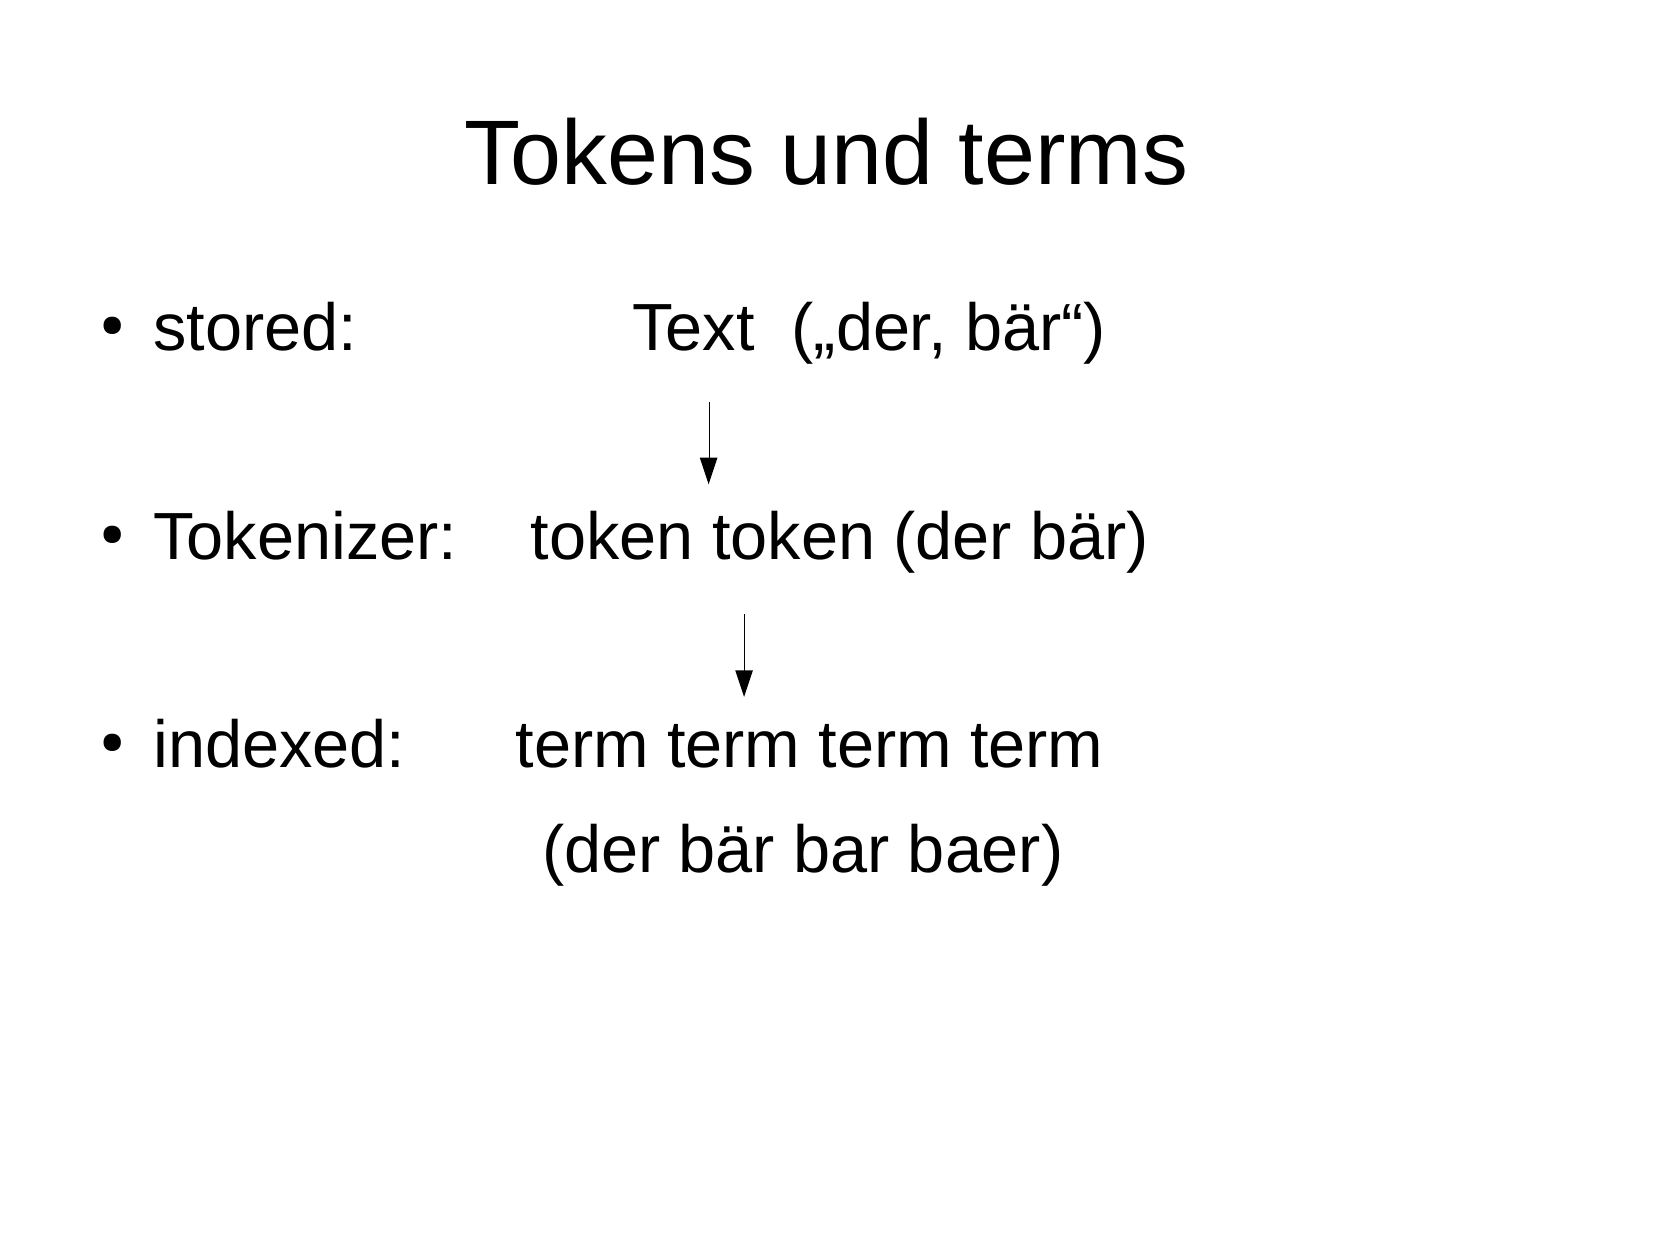

# Tokens und terms
stored: Text („der, bär“)
Tokenizer: token token (der bär)
indexed: term term term term
 (der bär bar baer)